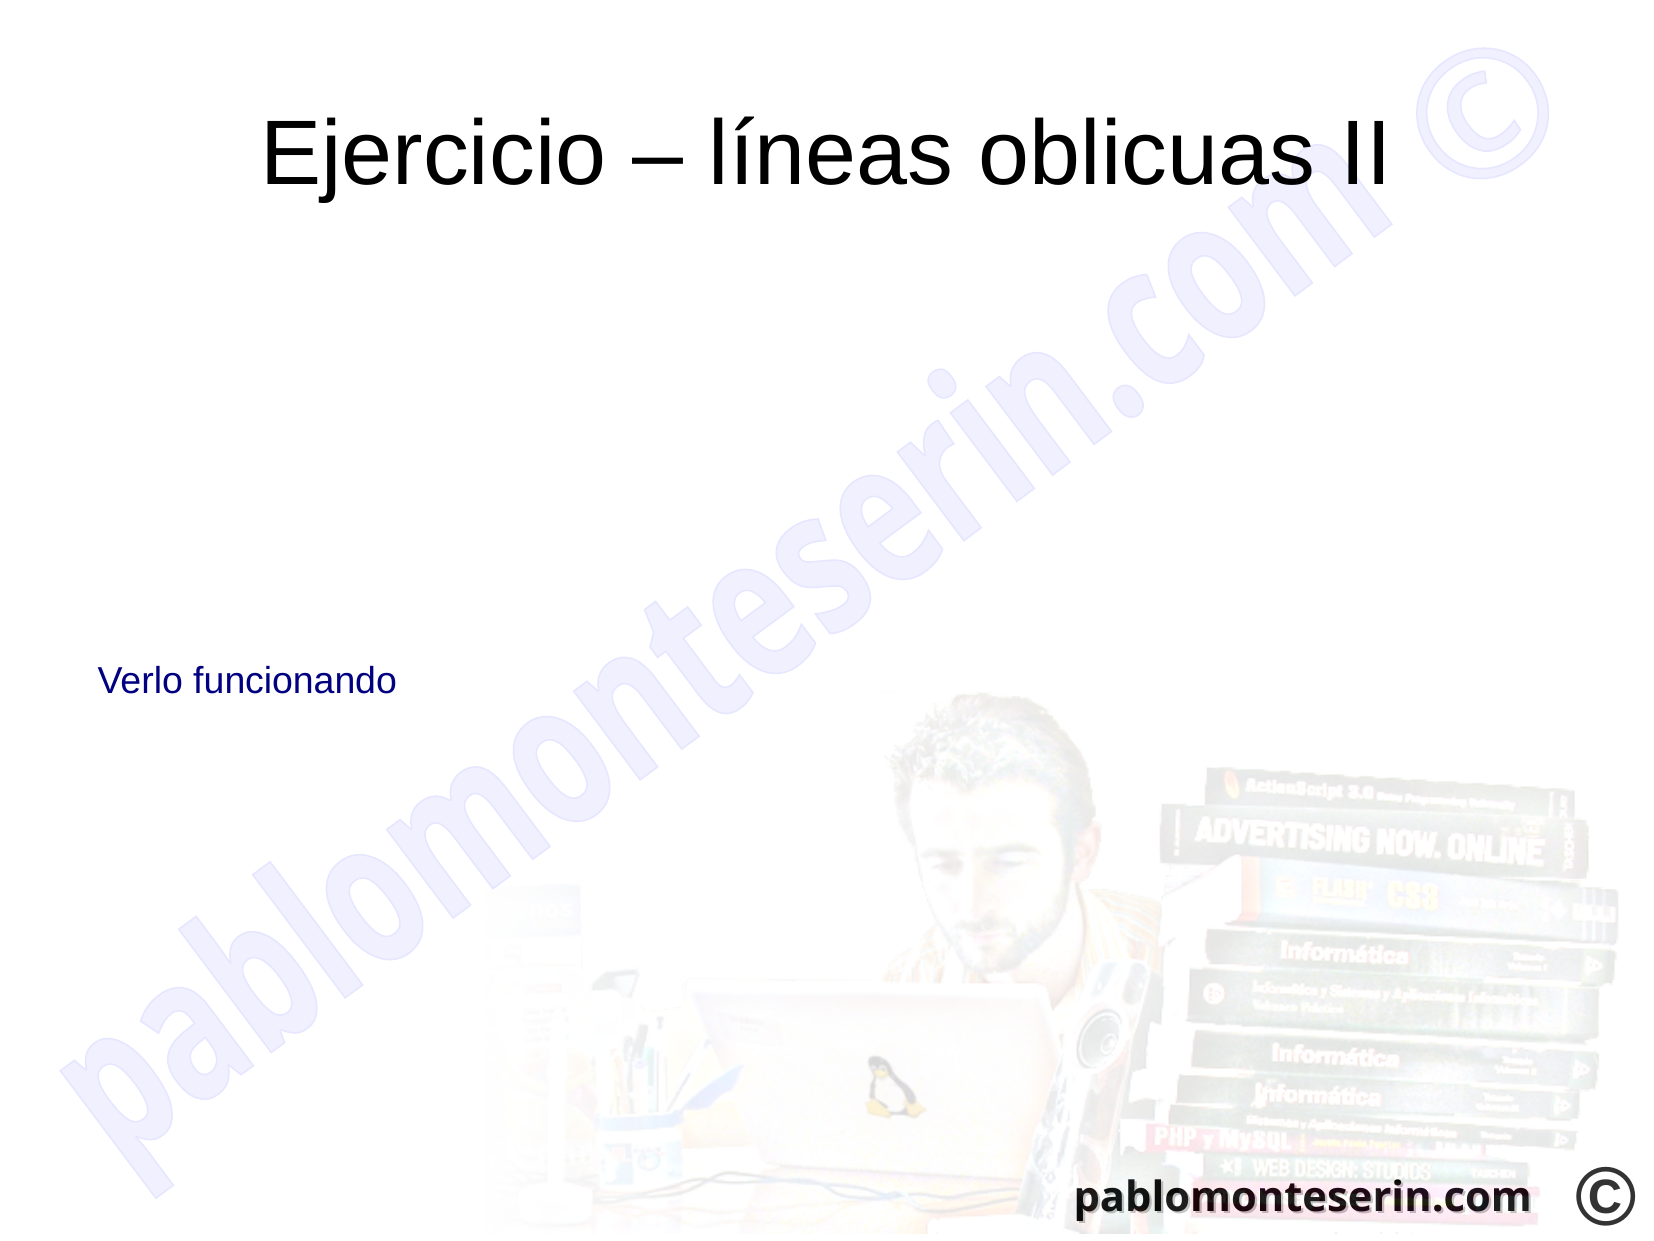

# Ejercicio – líneas oblicuas II
Verlo funcionando